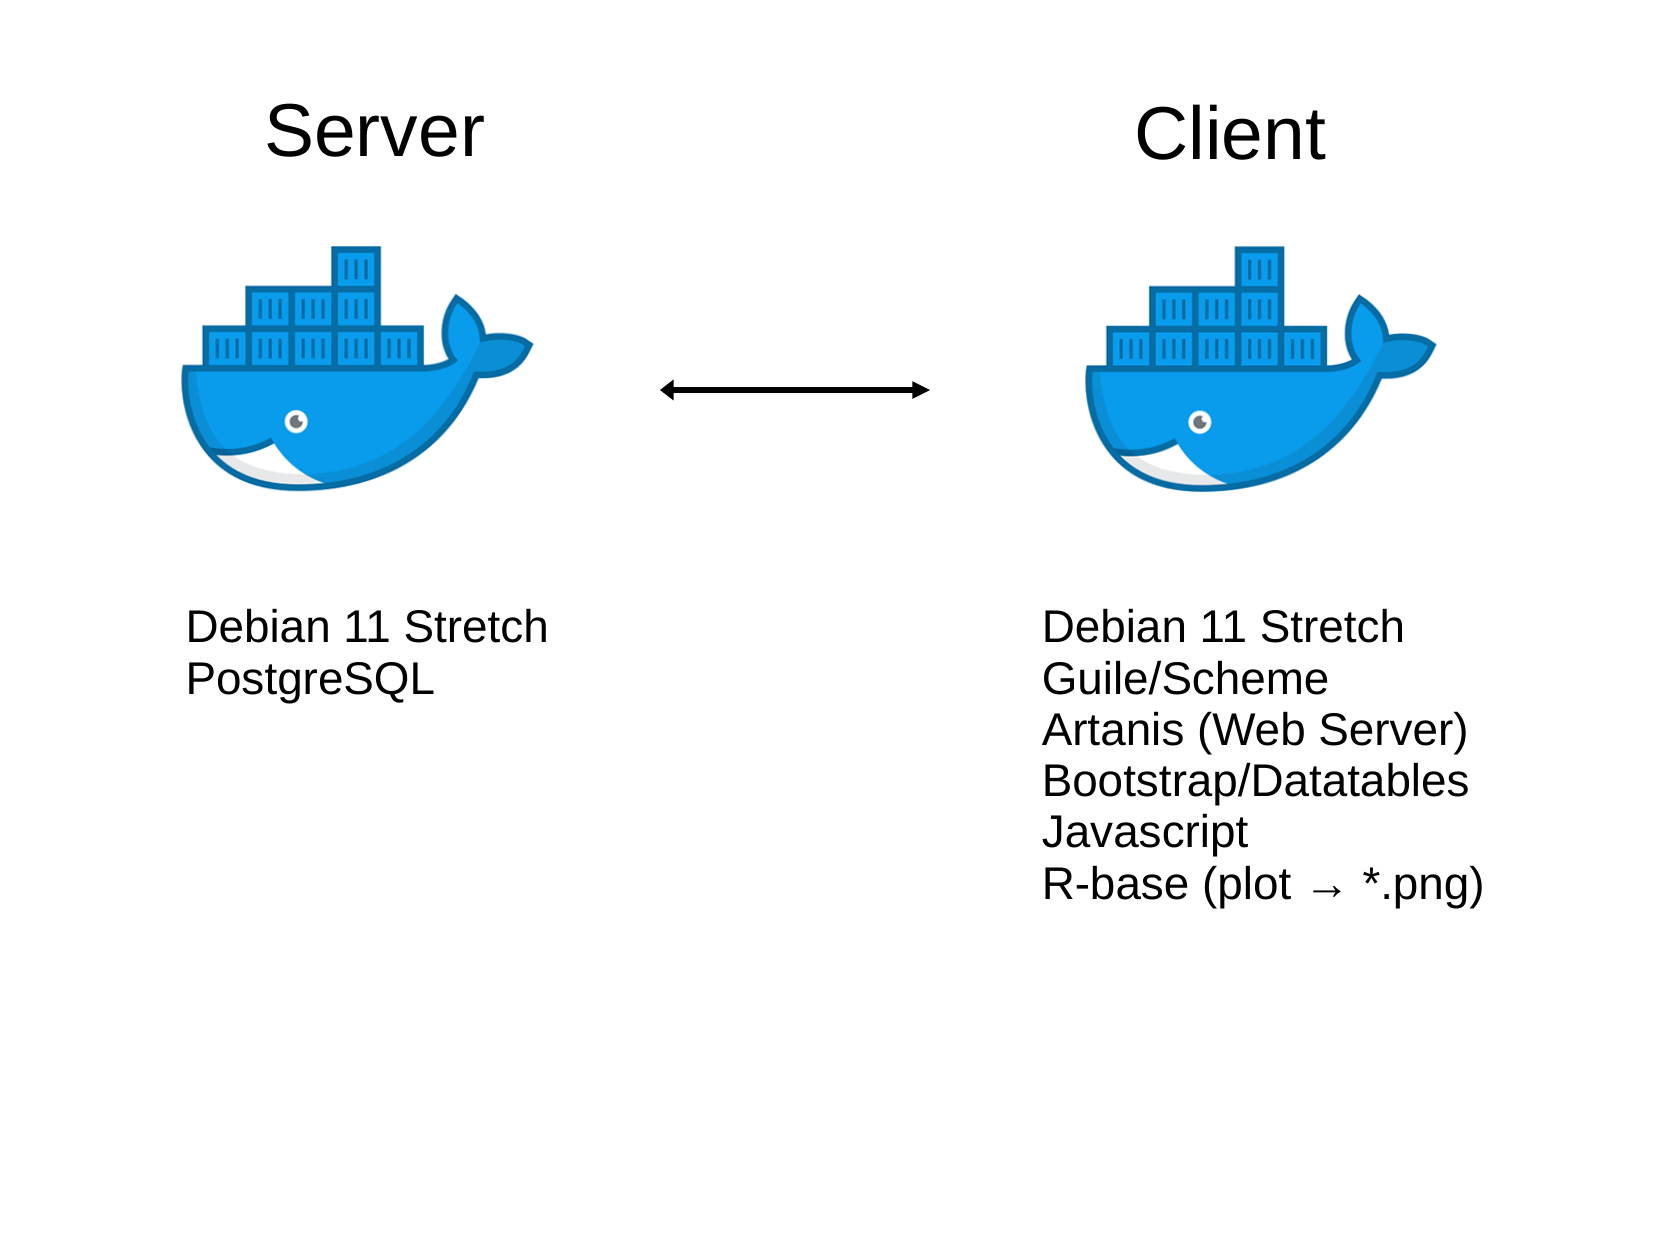

Server
Client
Debian 11 Stretch
PostgreSQL
Debian 11 Stretch
Guile/Scheme
Artanis (Web Server)
Bootstrap/Datatables
Javascript
R-base (plot → *.png)